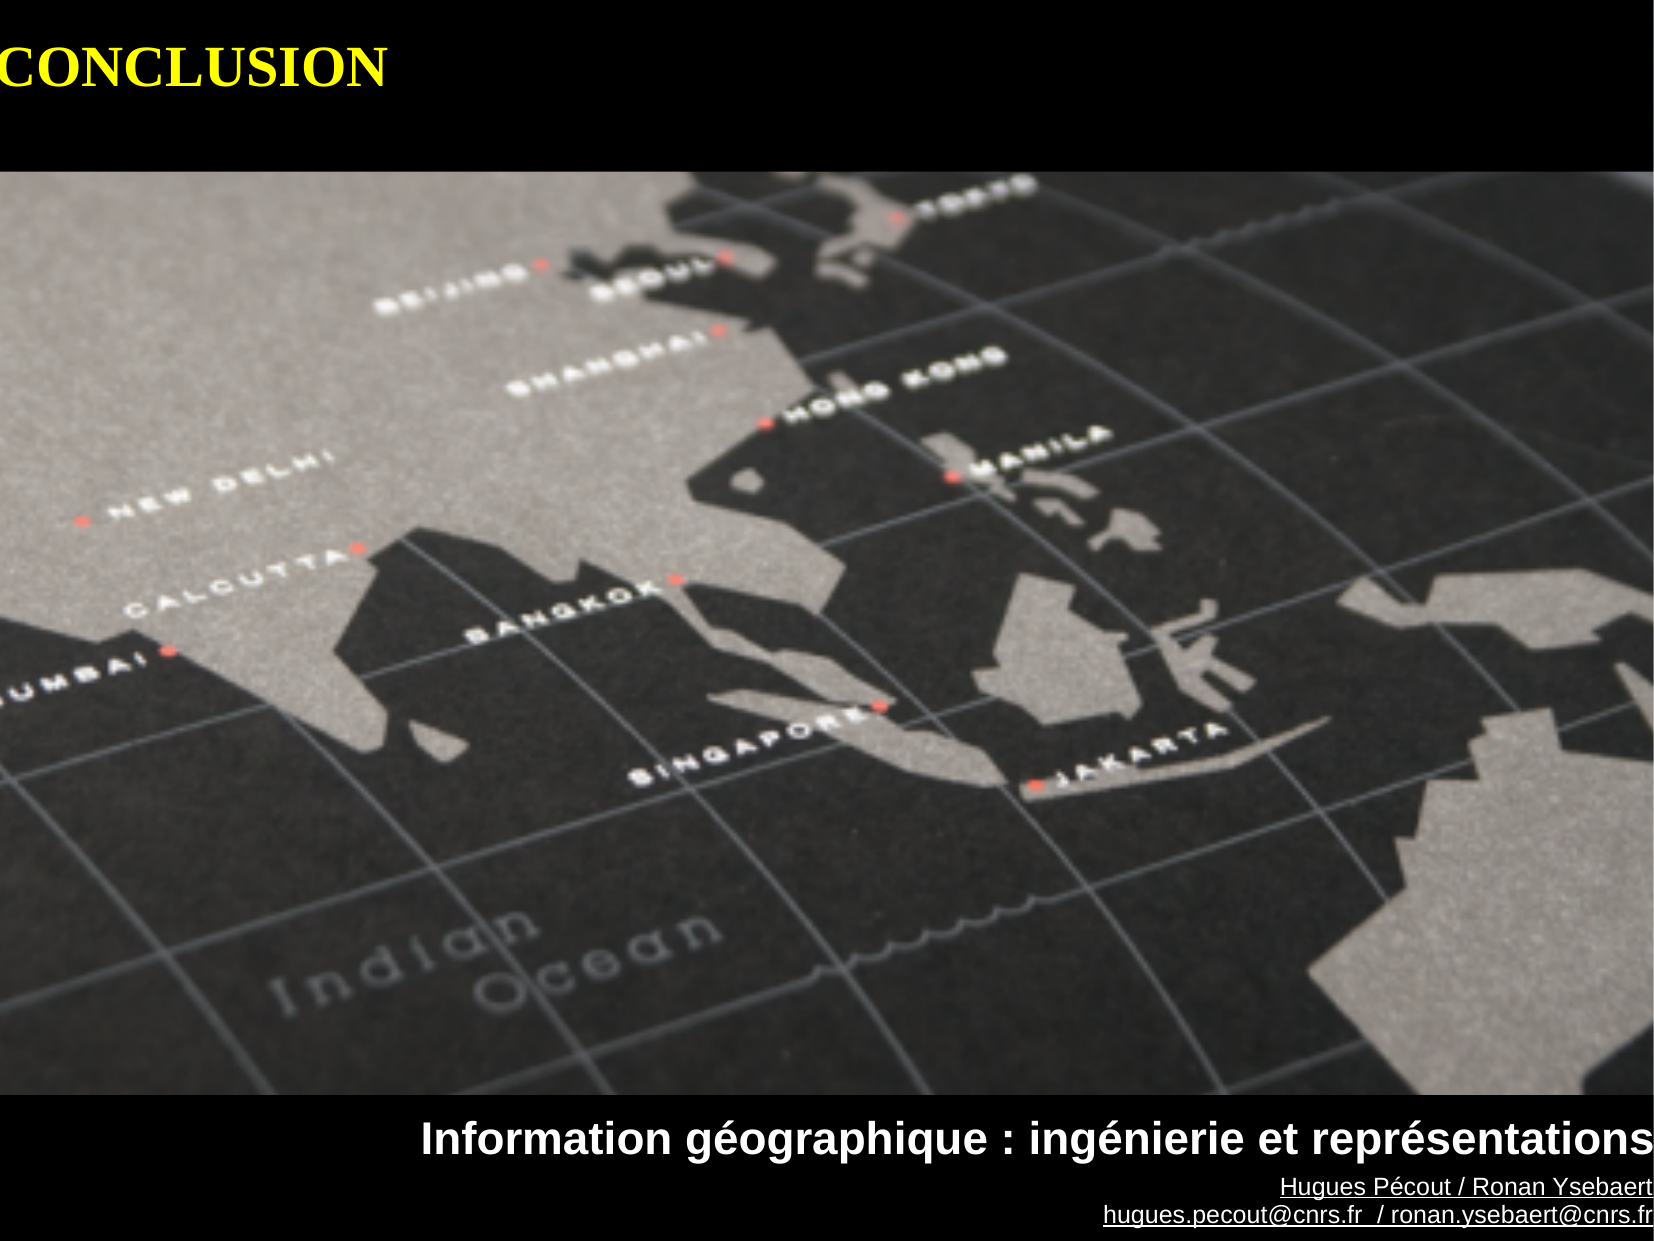

CONCLUSION
Information géographique : ingénierie et représentations
# Hugues Pécout / Ronan Ysebaert hugues.pecout@cnrs.fr / ronan.ysebaert@cnrs.fr